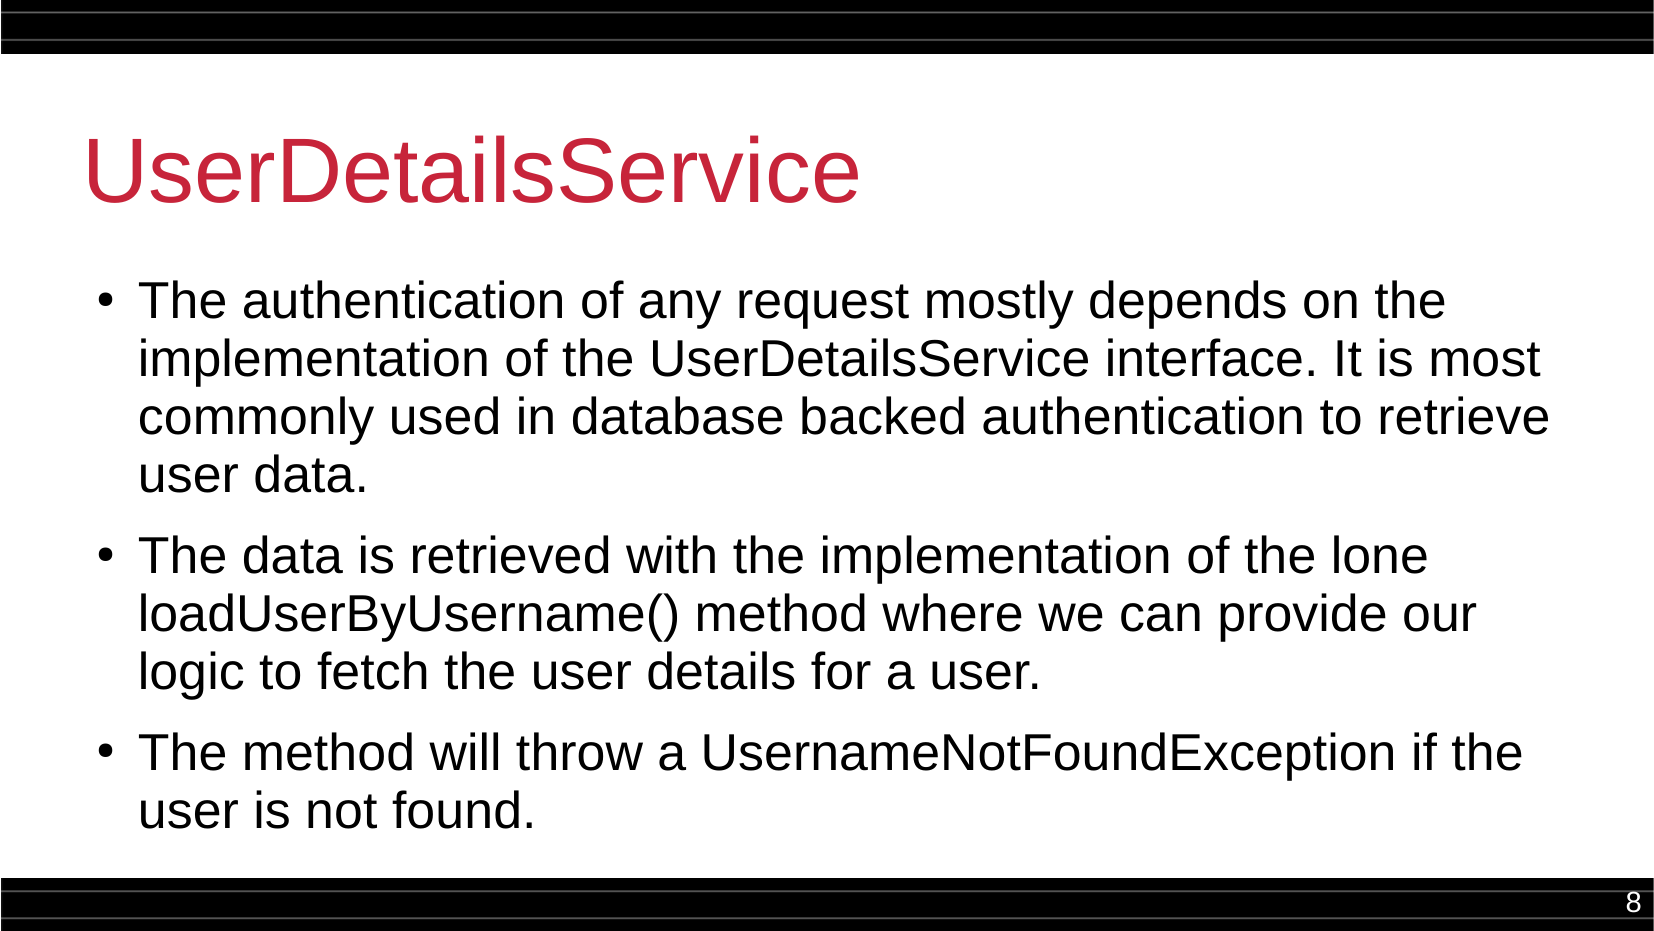

# UserDetailsService
The authentication of any request mostly depends on the implementation of the UserDetailsService interface. It is most commonly used in database backed authentication to retrieve user data.
The data is retrieved with the implementation of the lone loadUserByUsername() method where we can provide our logic to fetch the user details for a user.
The method will throw a UsernameNotFoundException if the user is not found.